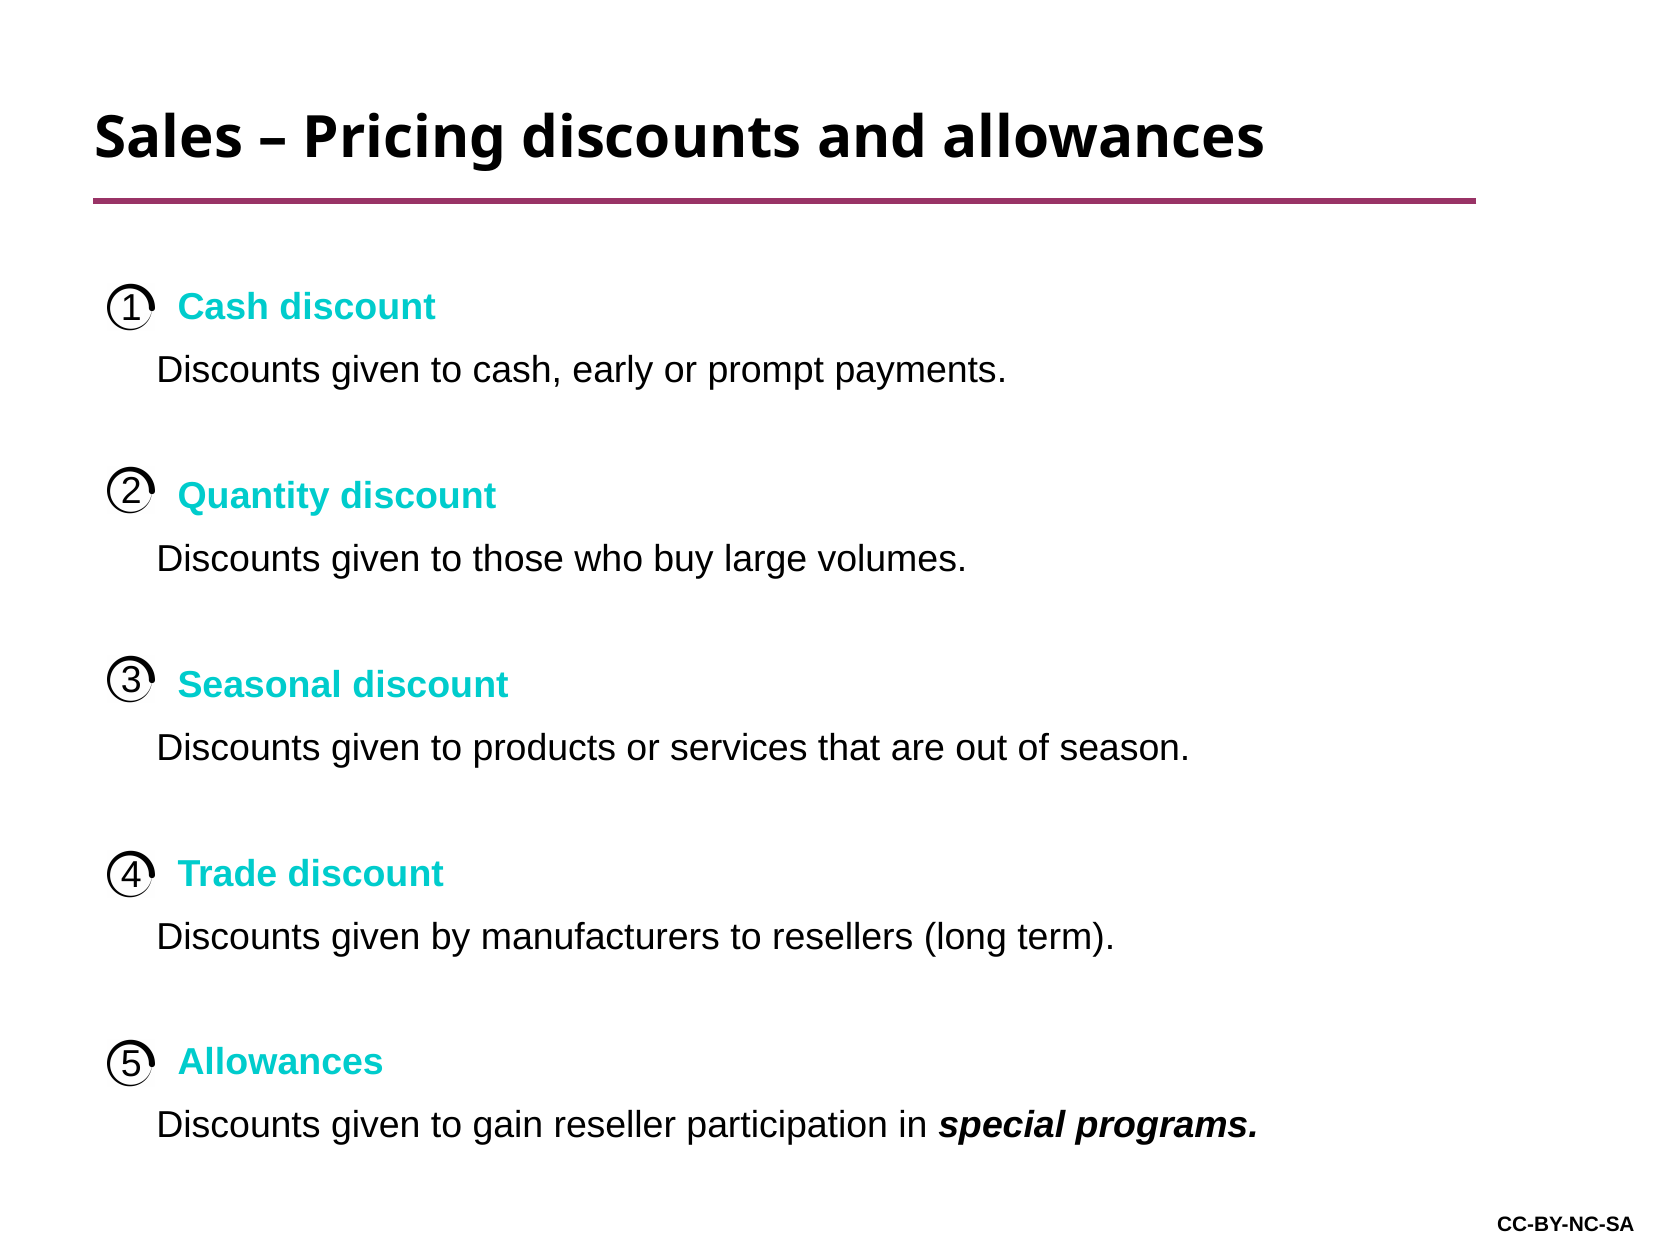

# Sales – Pricing discounts and allowances
 Cash discount
Discounts given to cash, early or prompt payments.
 Quantity discount
Discounts given to those who buy large volumes.
 Seasonal discount
Discounts given to products or services that are out of season.
 Trade discount
Discounts given by manufacturers to resellers (long term).
 Allowances
Discounts given to gain reseller participation in special programs.
1
2
3
4
5
CC-BY-NC-SA